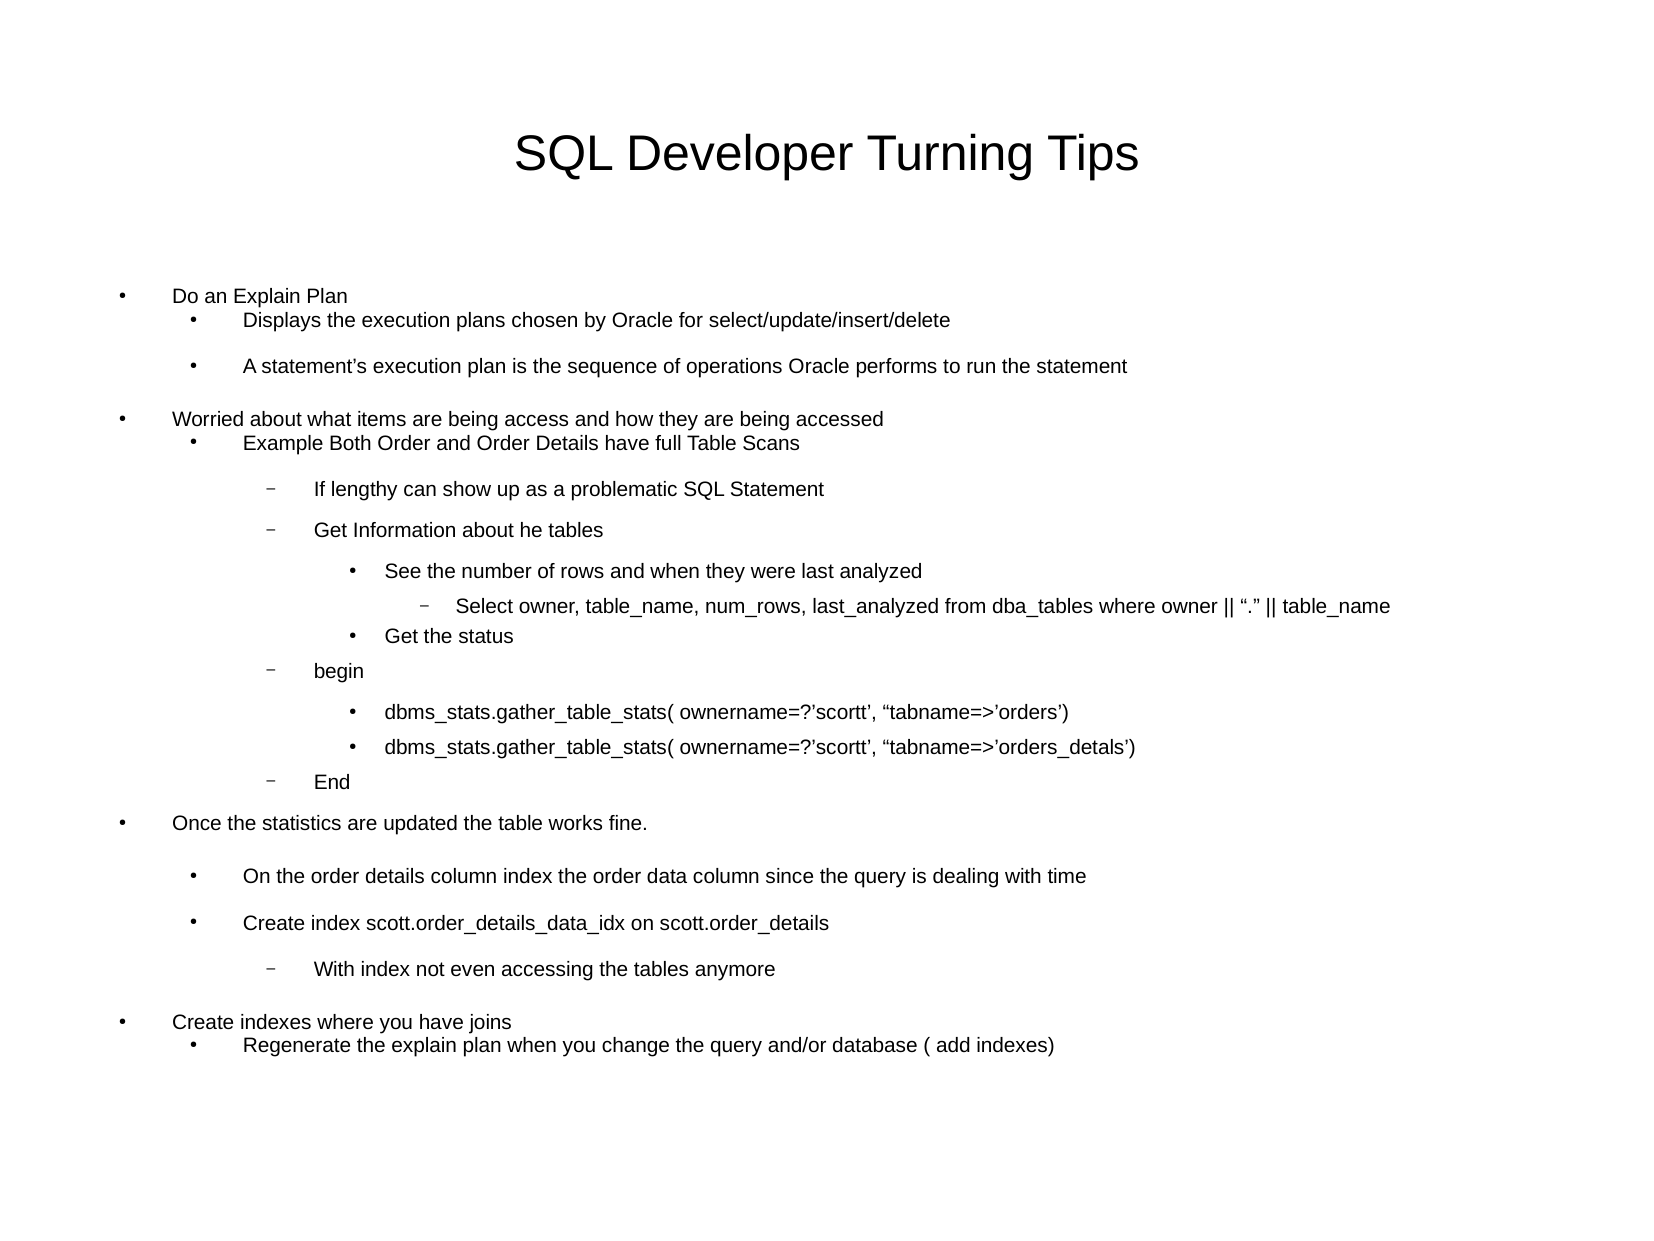

# SQL Developer Turning Tips
Do an Explain Plan
Displays the execution plans chosen by Oracle for select/update/insert/delete
A statement’s execution plan is the sequence of operations Oracle performs to run the statement
Worried about what items are being access and how they are being accessed
Example Both Order and Order Details have full Table Scans
If lengthy can show up as a problematic SQL Statement
Get Information about he tables
See the number of rows and when they were last analyzed
Select owner, table_name, num_rows, last_analyzed from dba_tables where owner || “.” || table_name
Get the status
begin
dbms_stats.gather_table_stats( ownername=?’scortt’, “tabname=>’orders’)
dbms_stats.gather_table_stats( ownername=?’scortt’, “tabname=>’orders_detals’)
End
Once the statistics are updated the table works fine.
On the order details column index the order data column since the query is dealing with time
Create index scott.order_details_data_idx on scott.order_details
With index not even accessing the tables anymore
Create indexes where you have joins
Regenerate the explain plan when you change the query and/or database ( add indexes)